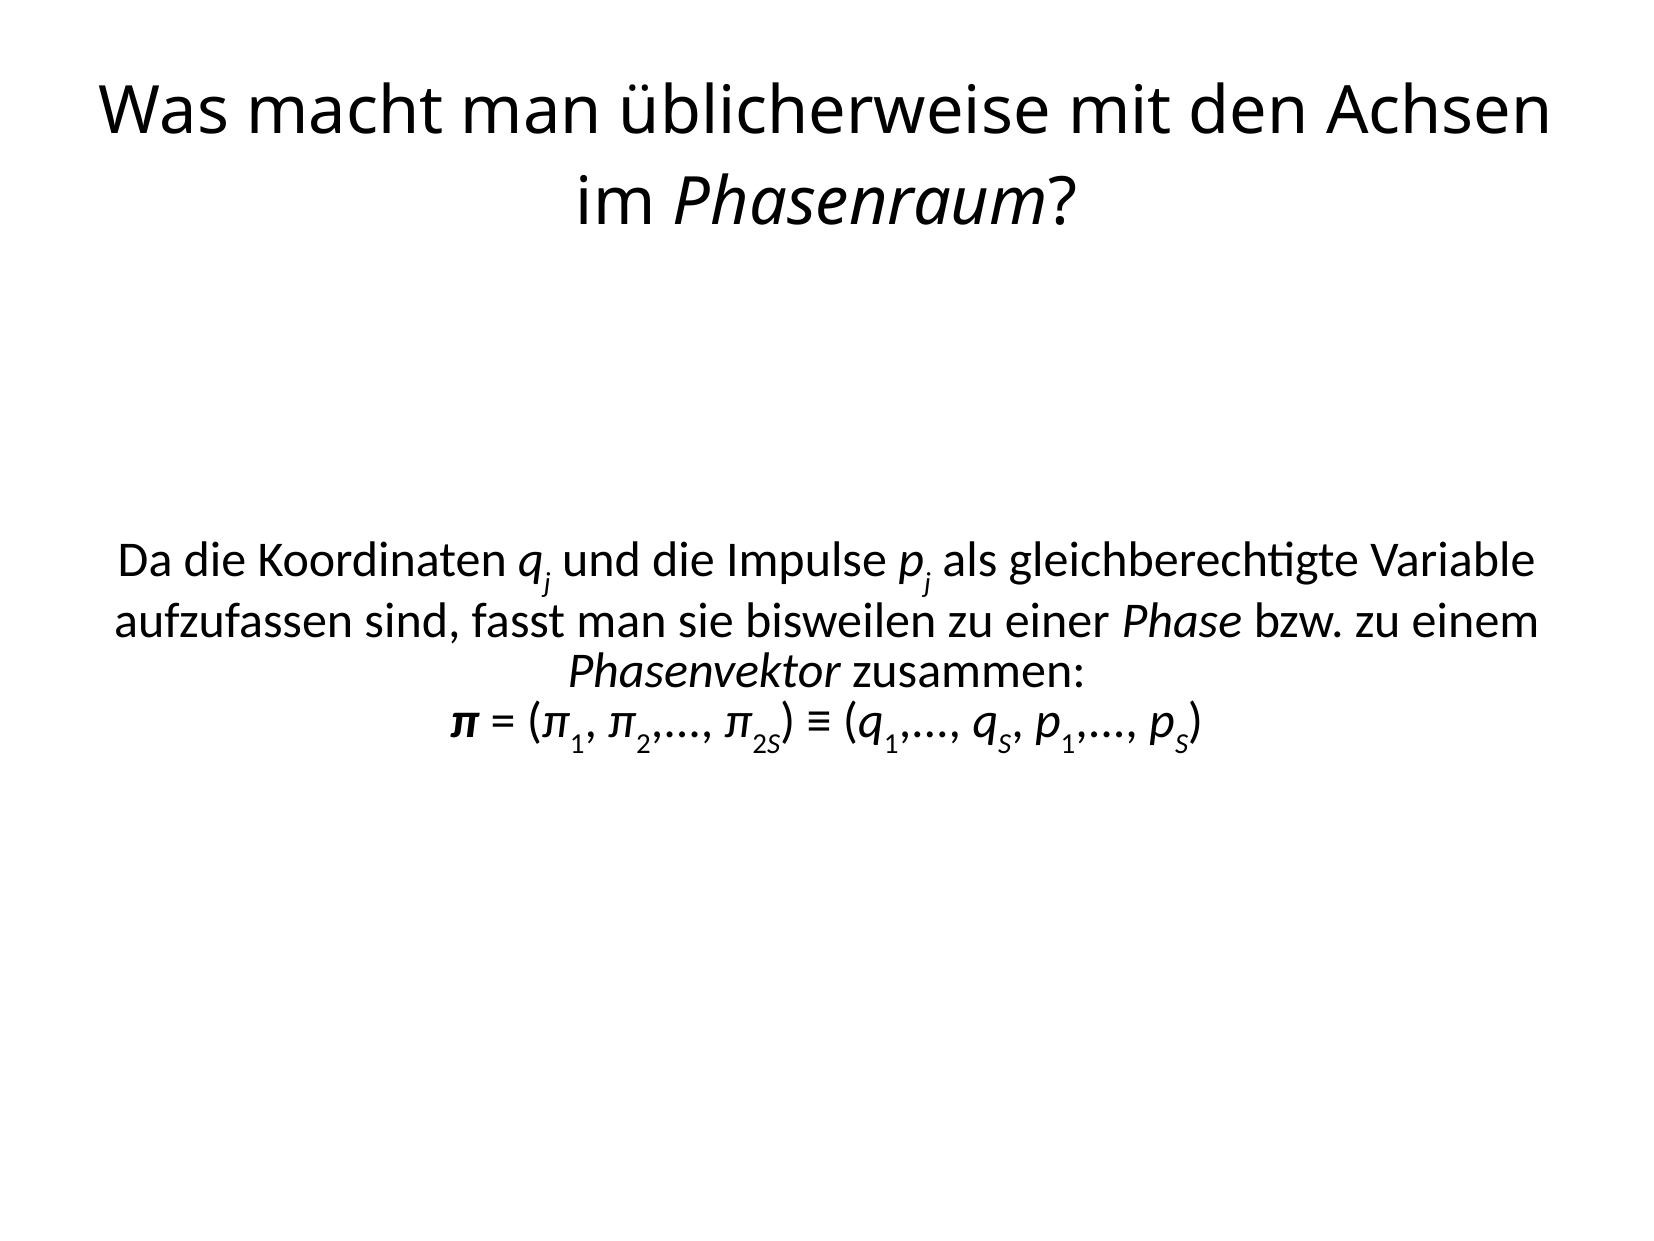

# Was macht man üblicherweise mit den Achsen im Phasenraum?
Da die Koordinaten qj und die Impulse pj als gleichberechtigte Variable aufzufassen sind, fasst man sie bisweilen zu einer Phase bzw. zu einem Phasenvektor zusammen:
π = (π1, π2,..., π2S) ≡ (q1,..., qS, p1,..., pS)